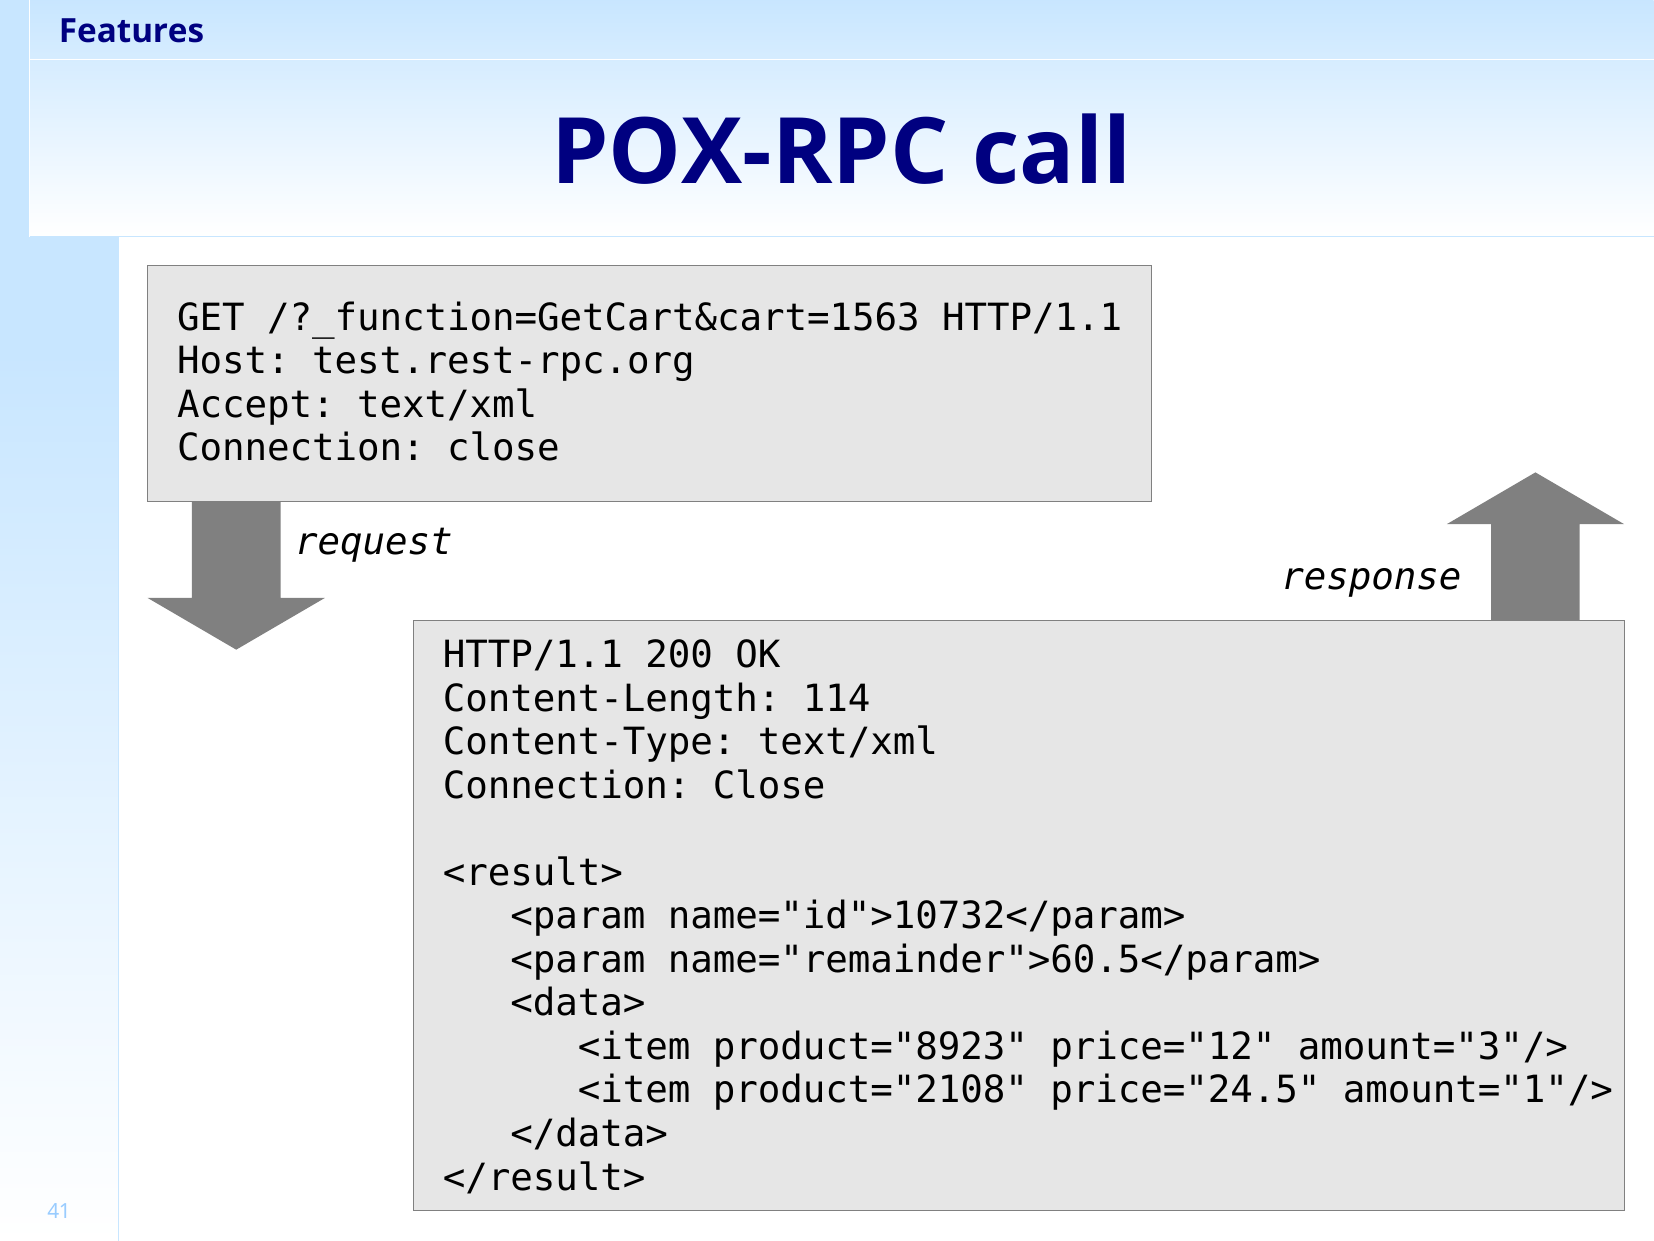

Features
# POX-RPC call
GET /?_function=GetCart&cart=1563 HTTP/1.1
Host: test.rest-rpc.org
Accept: text/xml
Connection: close
request
response
HTTP/1.1 200 OK
Content-Length: 114
Content-Type: text/xml
Connection: Close
<result>
 <param name="id">10732</param>
 <param name="remainder">60.5</param>
 <data>
 <item product="8923" price="12" amount="3"/>
 <item product="2108" price="24.5" amount="1"/>
 </data>
</result>